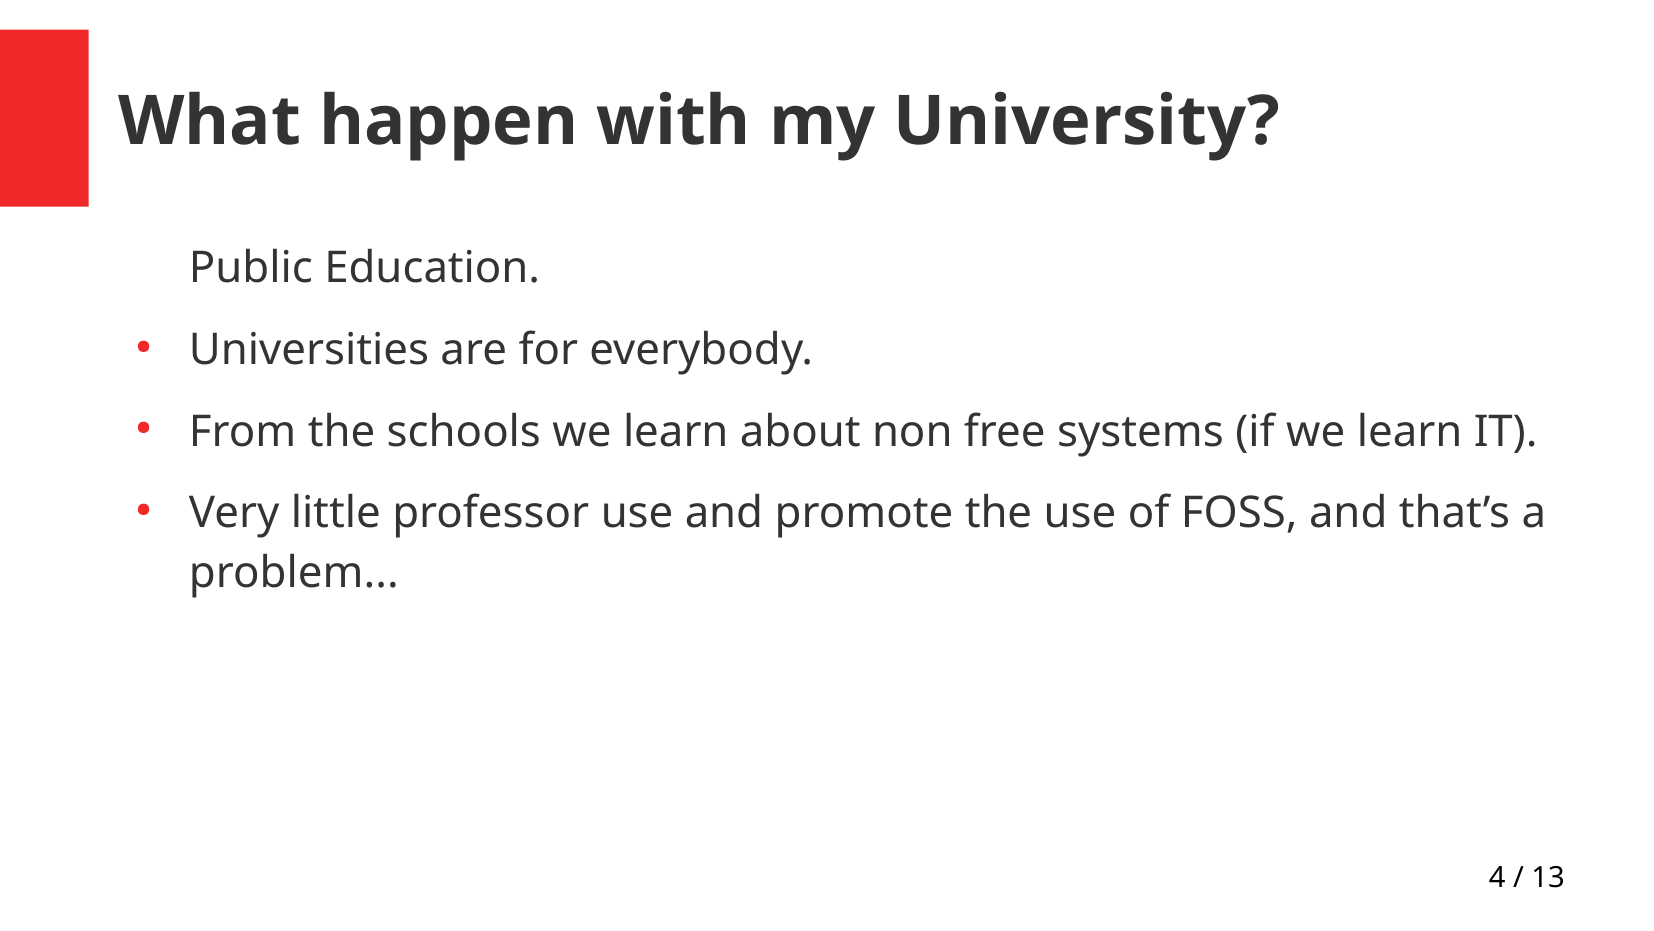

# What happen with my University?
Public Education.
Universities are for everybody.
From the schools we learn about non free systems (if we learn IT).
Very little professor use and promote the use of FOSS, and that’s a problem...
4